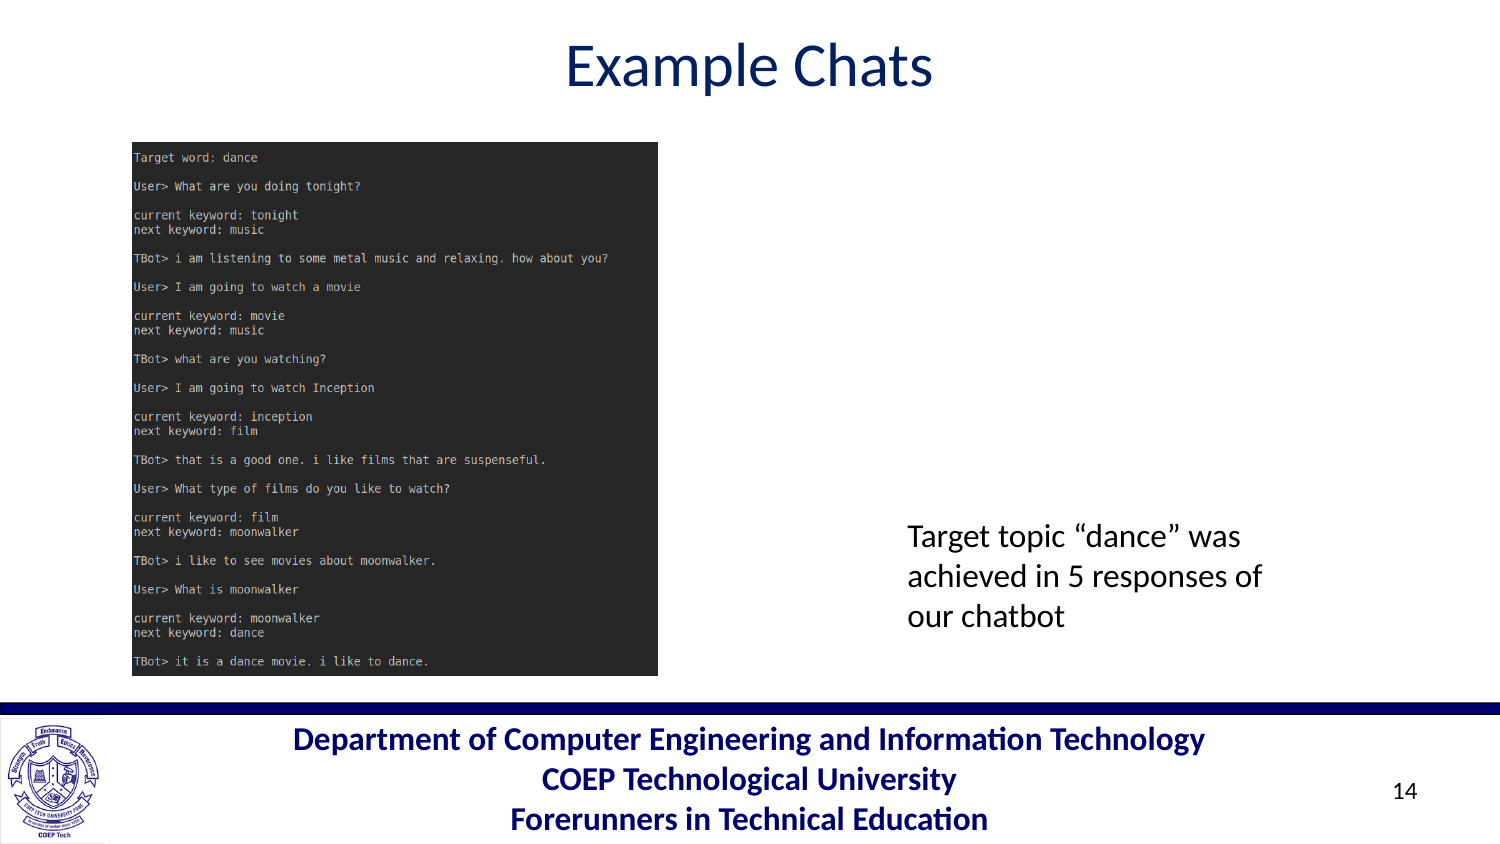

Example Chats
Target topic “dance” was achieved in 5 responses of our chatbot
Department of Computer Engineering and Information Technology
COEP Technological University
Forerunners in Technical Education
14